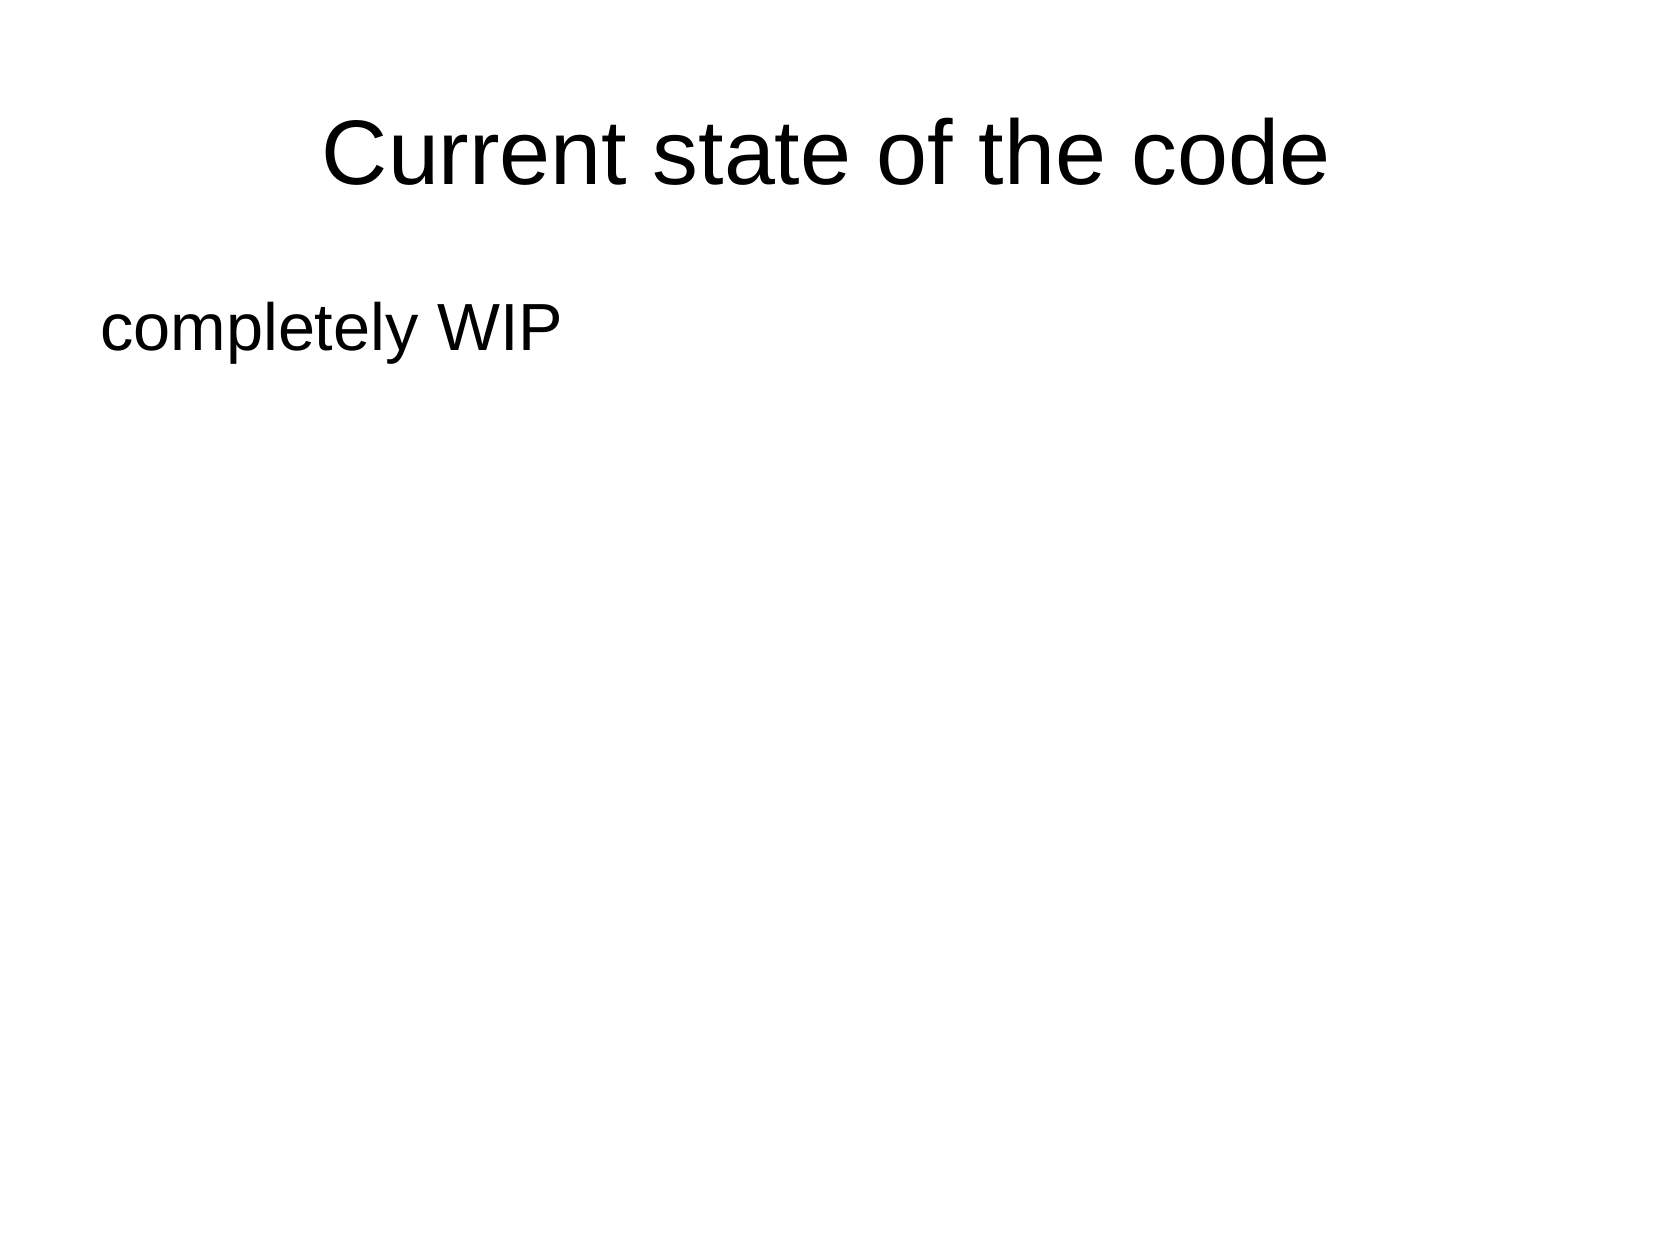

# Current state of the code
completely WIP